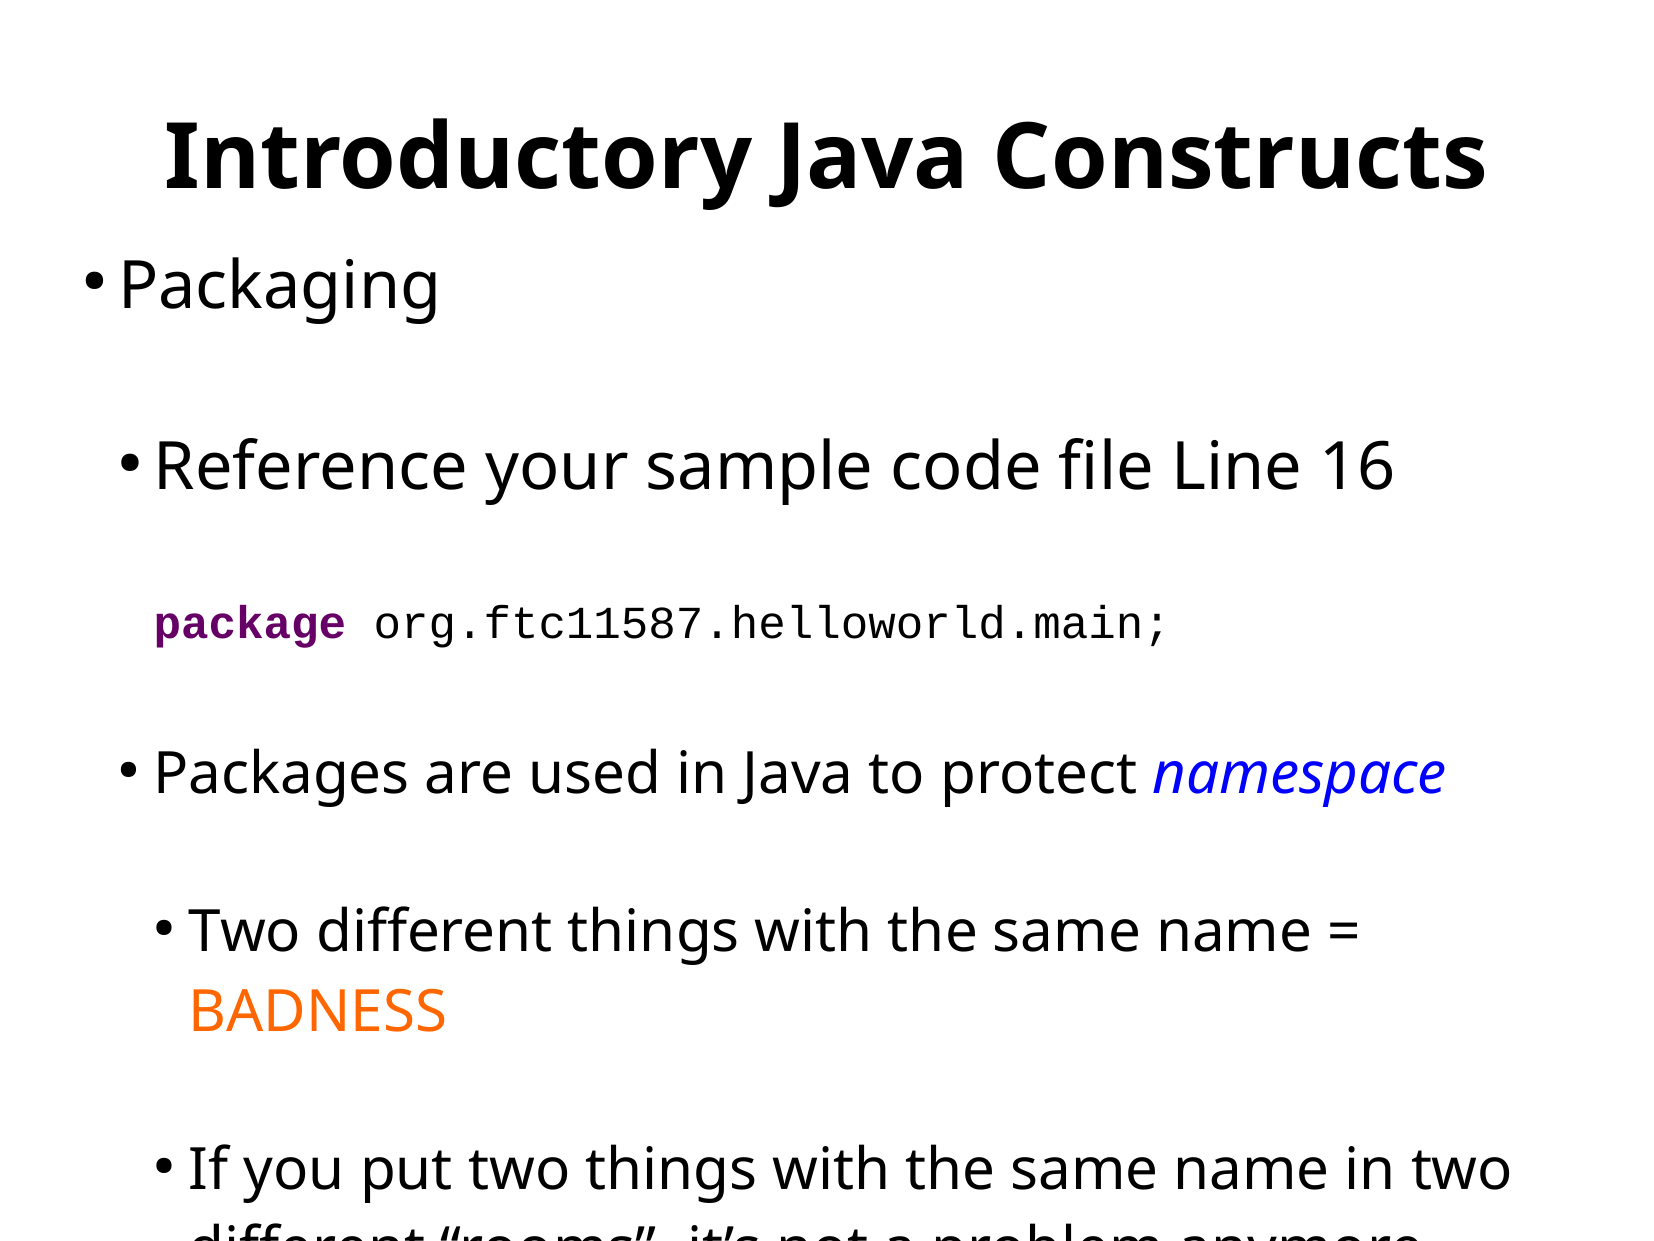

# Introductory Java Constructs
Packaging
Reference your sample code file Line 16
package org.ftc11587.helloworld.main;
Packages are used in Java to protect namespace
Two different things with the same name = BADNESS
If you put two things with the same name in two different “rooms”, it’s not a problem anymore